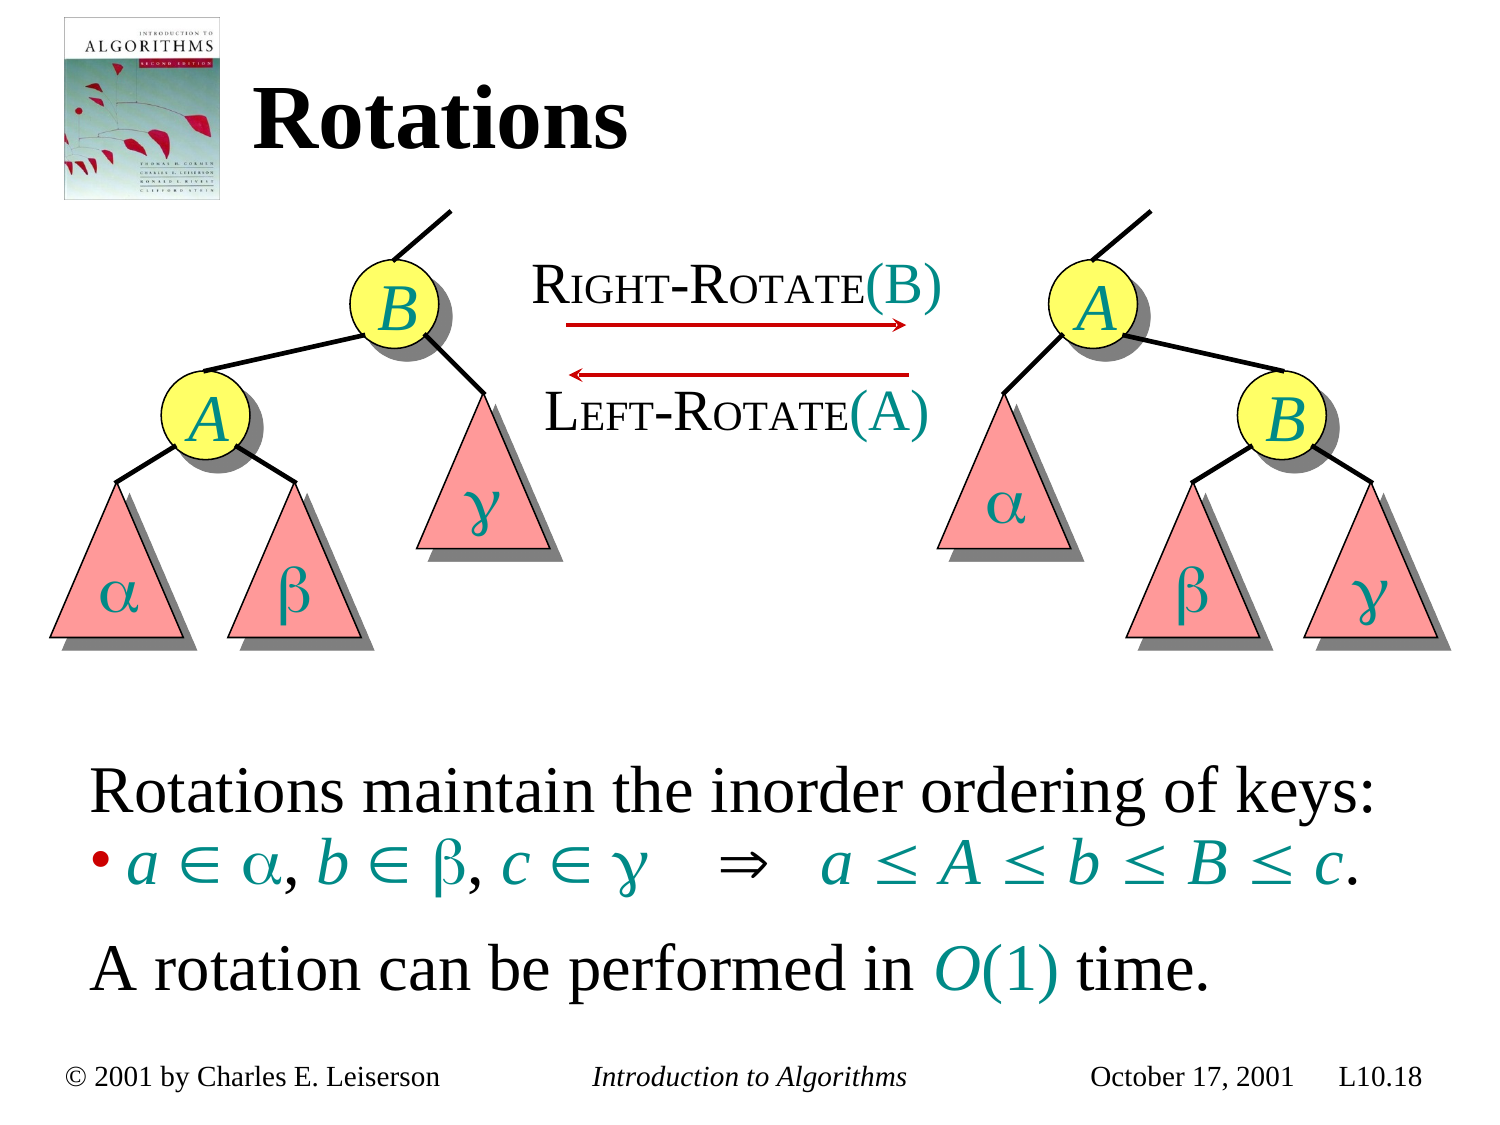

# Rotations
A
B



RIGHT-ROTATE(B)
B
LEFT-ROTATE(A)
A



Rotations maintain the inorder ordering of keys:
a  , b  , c   a  A  b  B  c.
A rotation can be performed in O(1) time.
Introduction to Algorithms
October 17, 2001 L10.